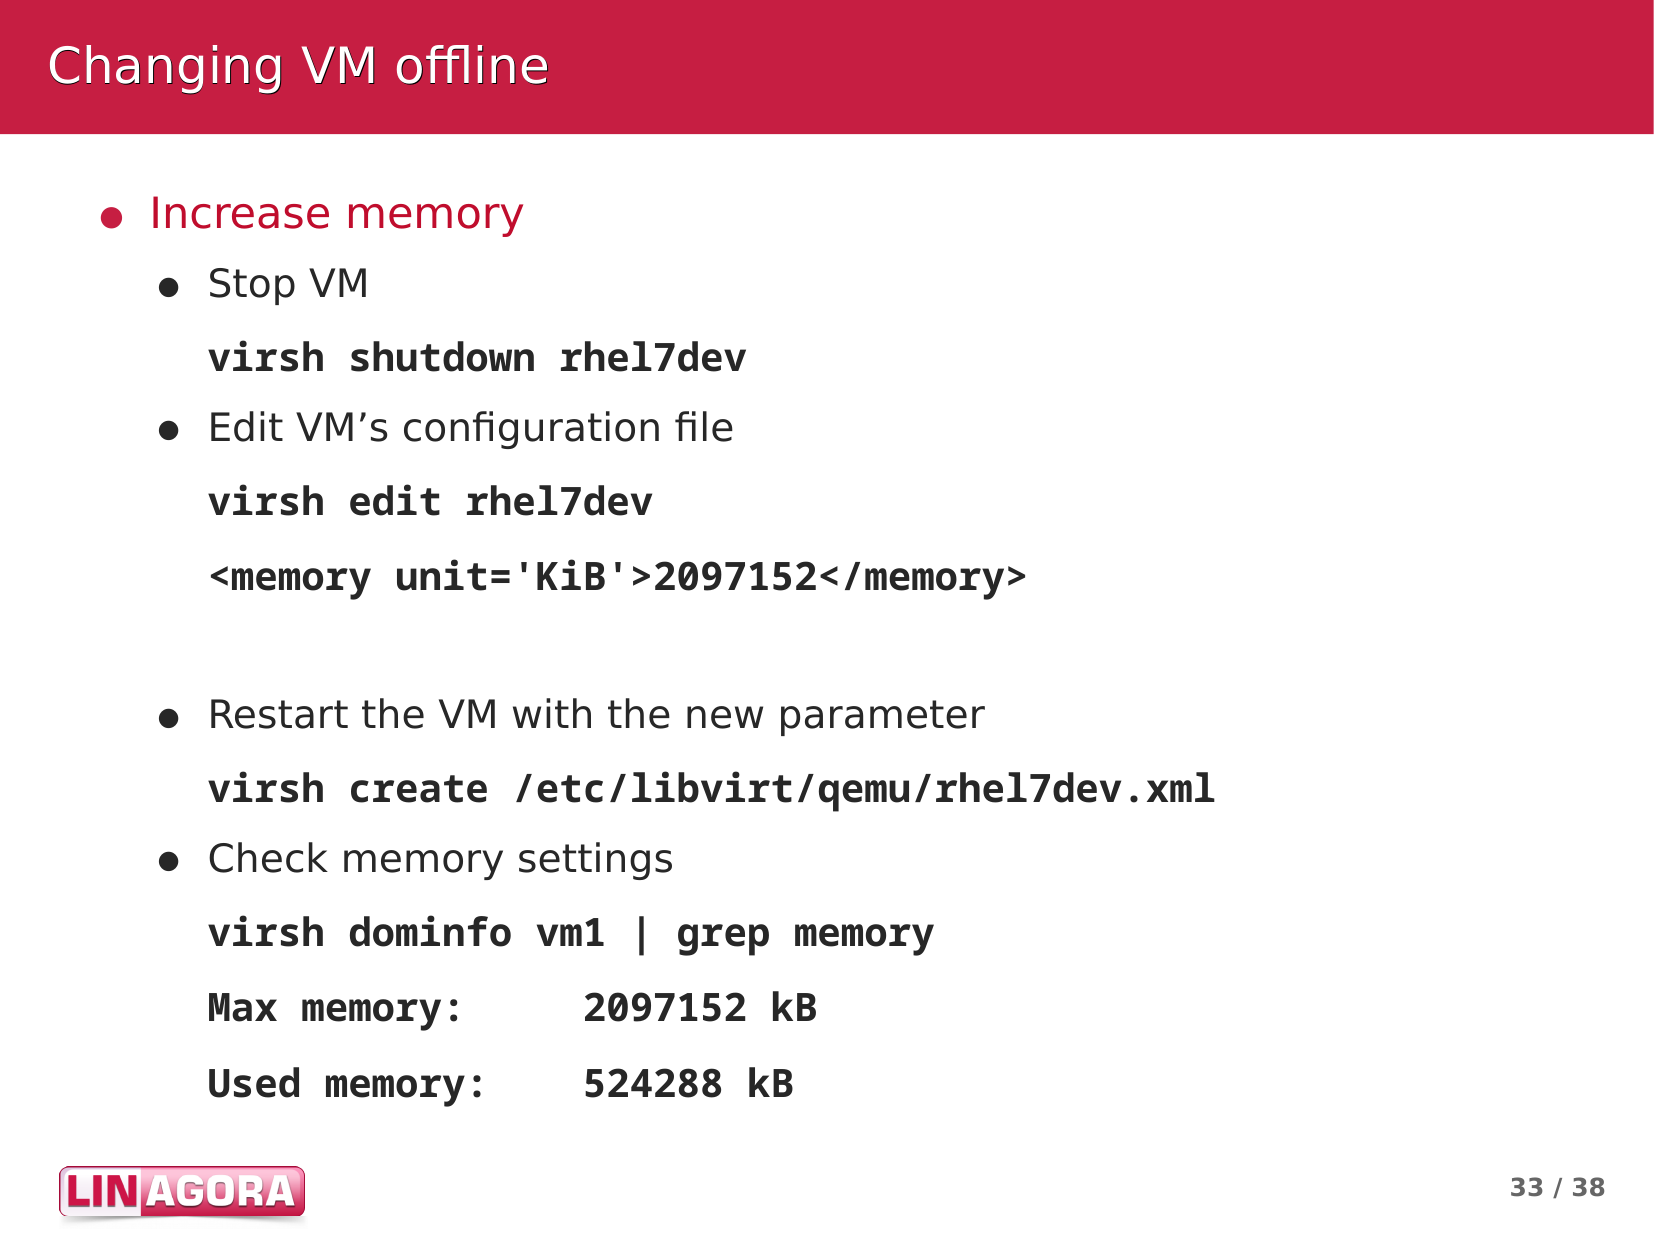

# Changing VM offline
Increase memory
Stop VM
virsh shutdown rhel7dev
Edit VM’s configuration file
virsh edit rhel7dev
<memory unit='KiB'>2097152</memory>
Restart the VM with the new parameter
virsh create /etc/libvirt/qemu/rhel7dev.xml
Check memory settings
virsh dominfo vm1 | grep memory
Max memory: 2097152 kB
Used memory: 524288 kB